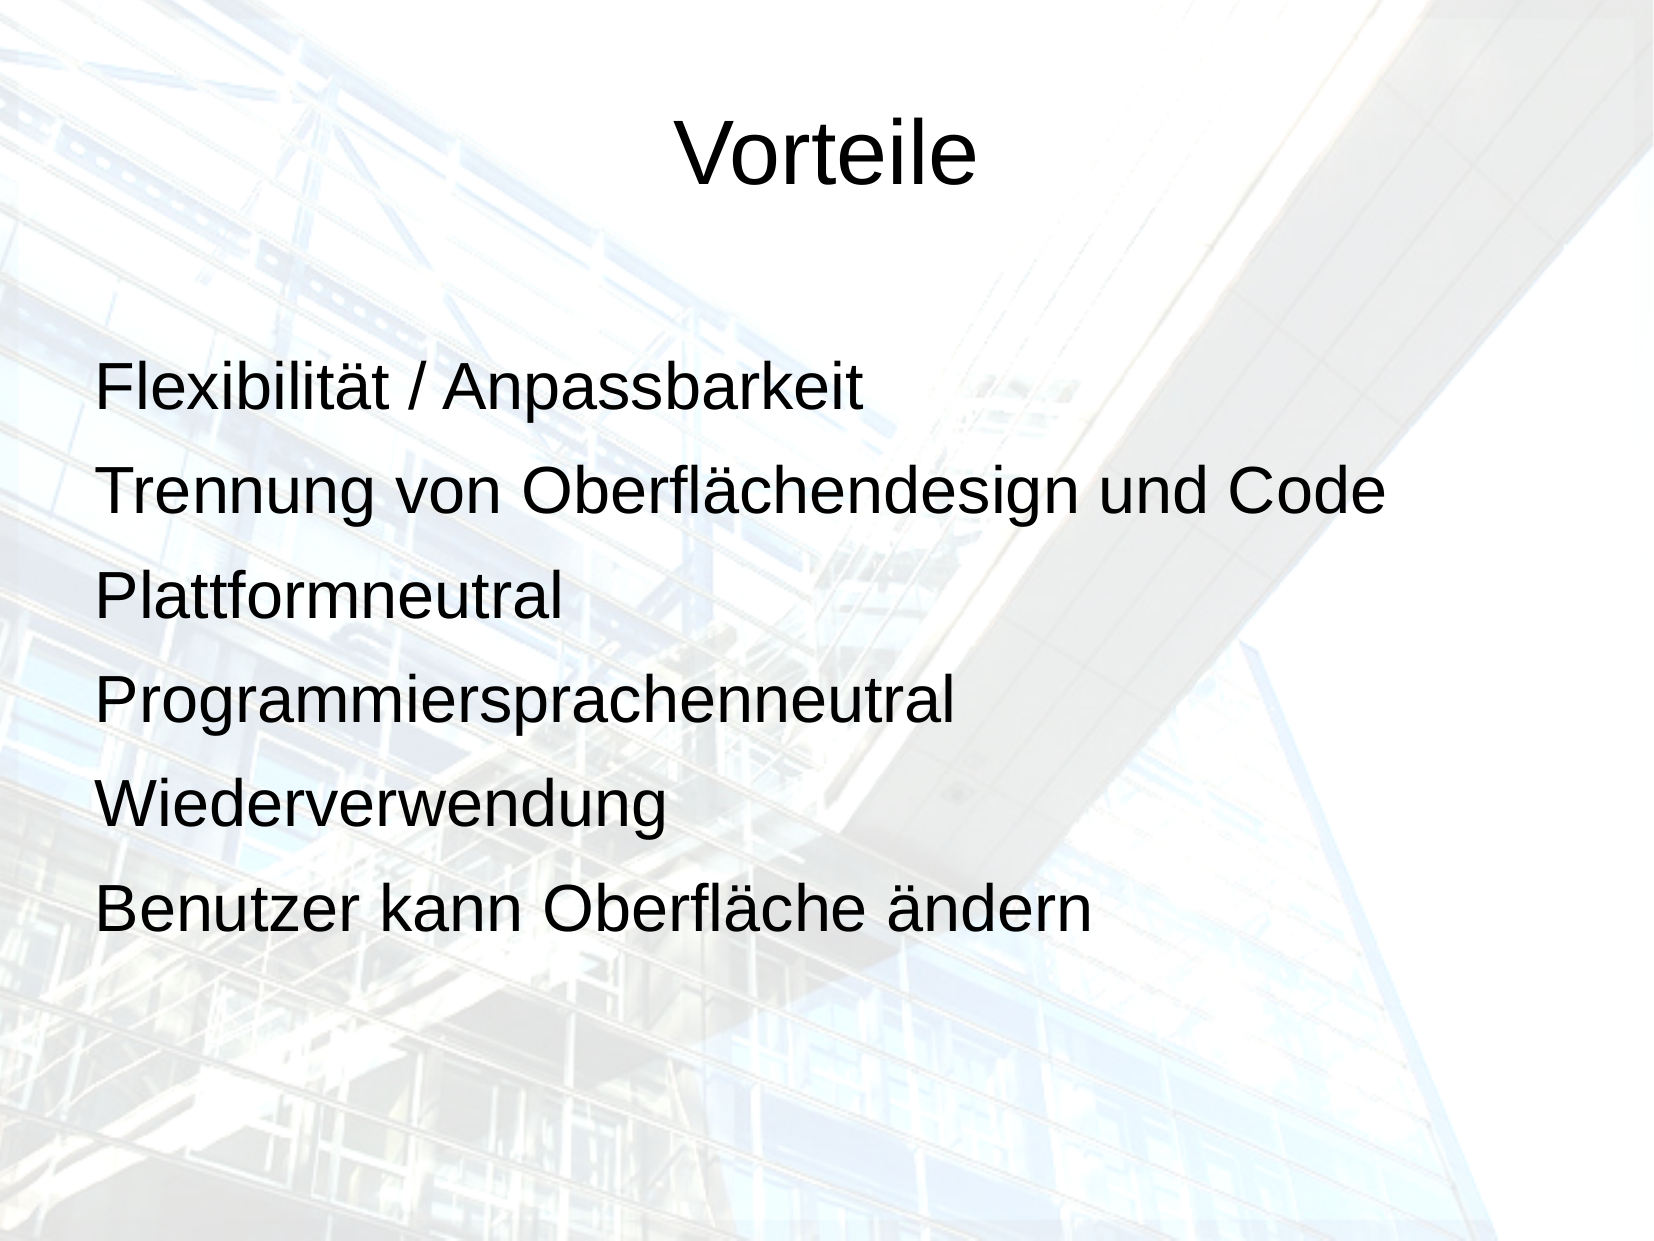

# Vorteile
Flexibilität / Anpassbarkeit
Trennung von Oberflächendesign und Code
Plattformneutral
Programmiersprachenneutral
Wiederverwendung
Benutzer kann Oberfläche ändern